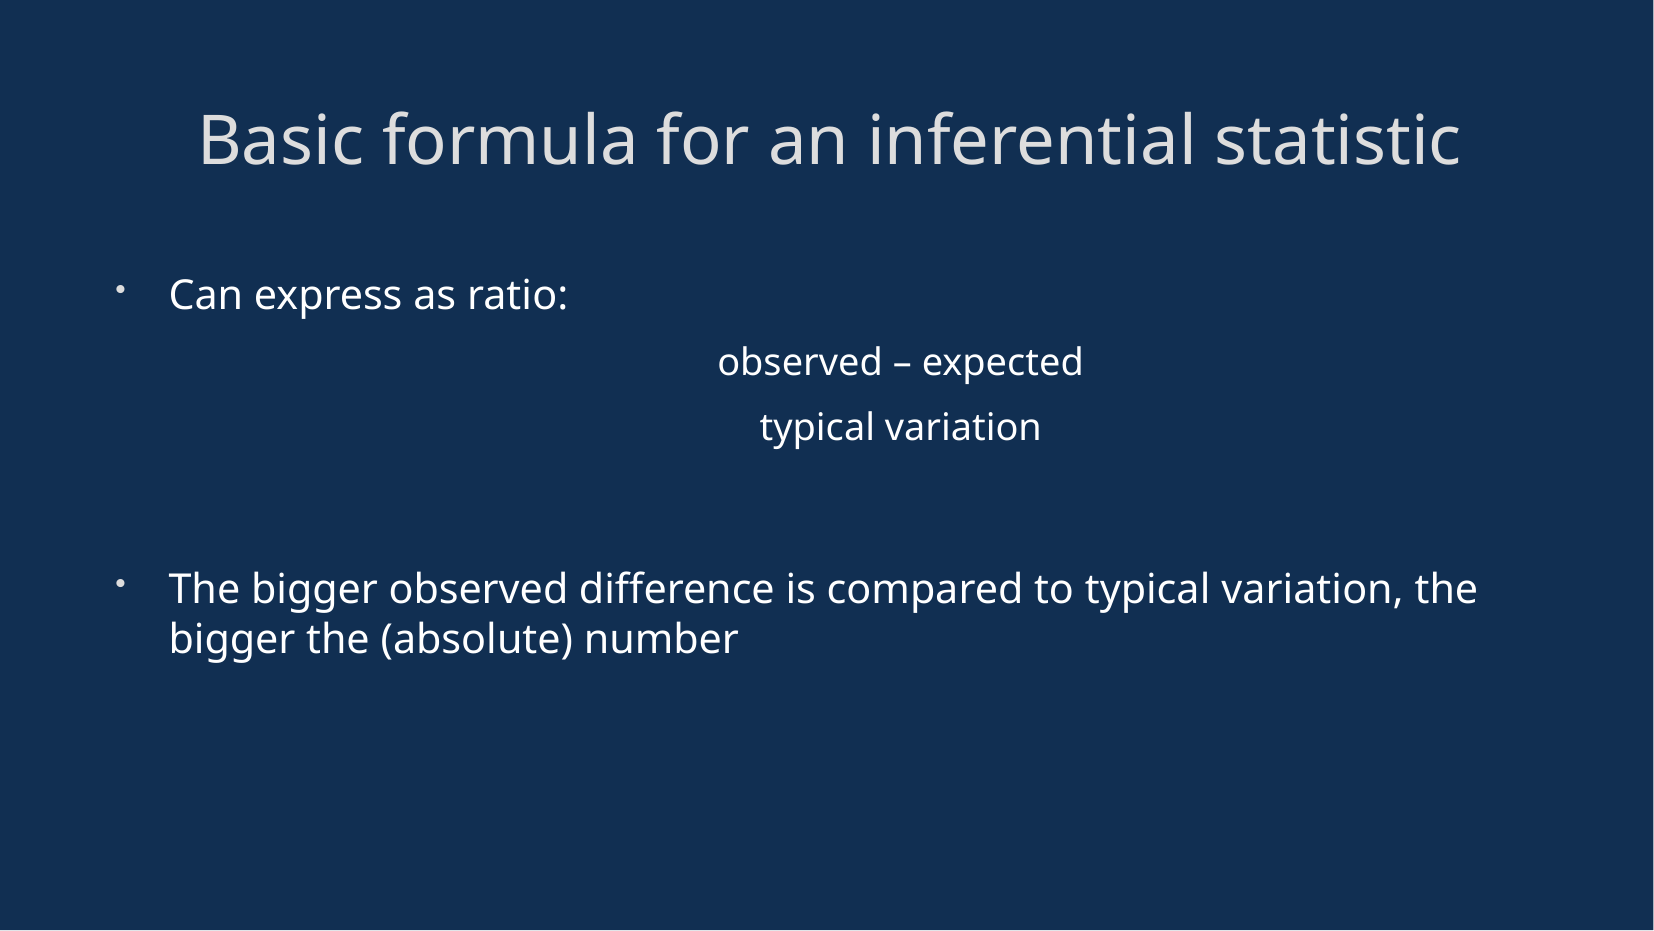

Basic formula for an inferential statistic
# Can express as ratio:
observed – expected
typical variation
The bigger observed difference is compared to typical variation, the bigger the (absolute) number